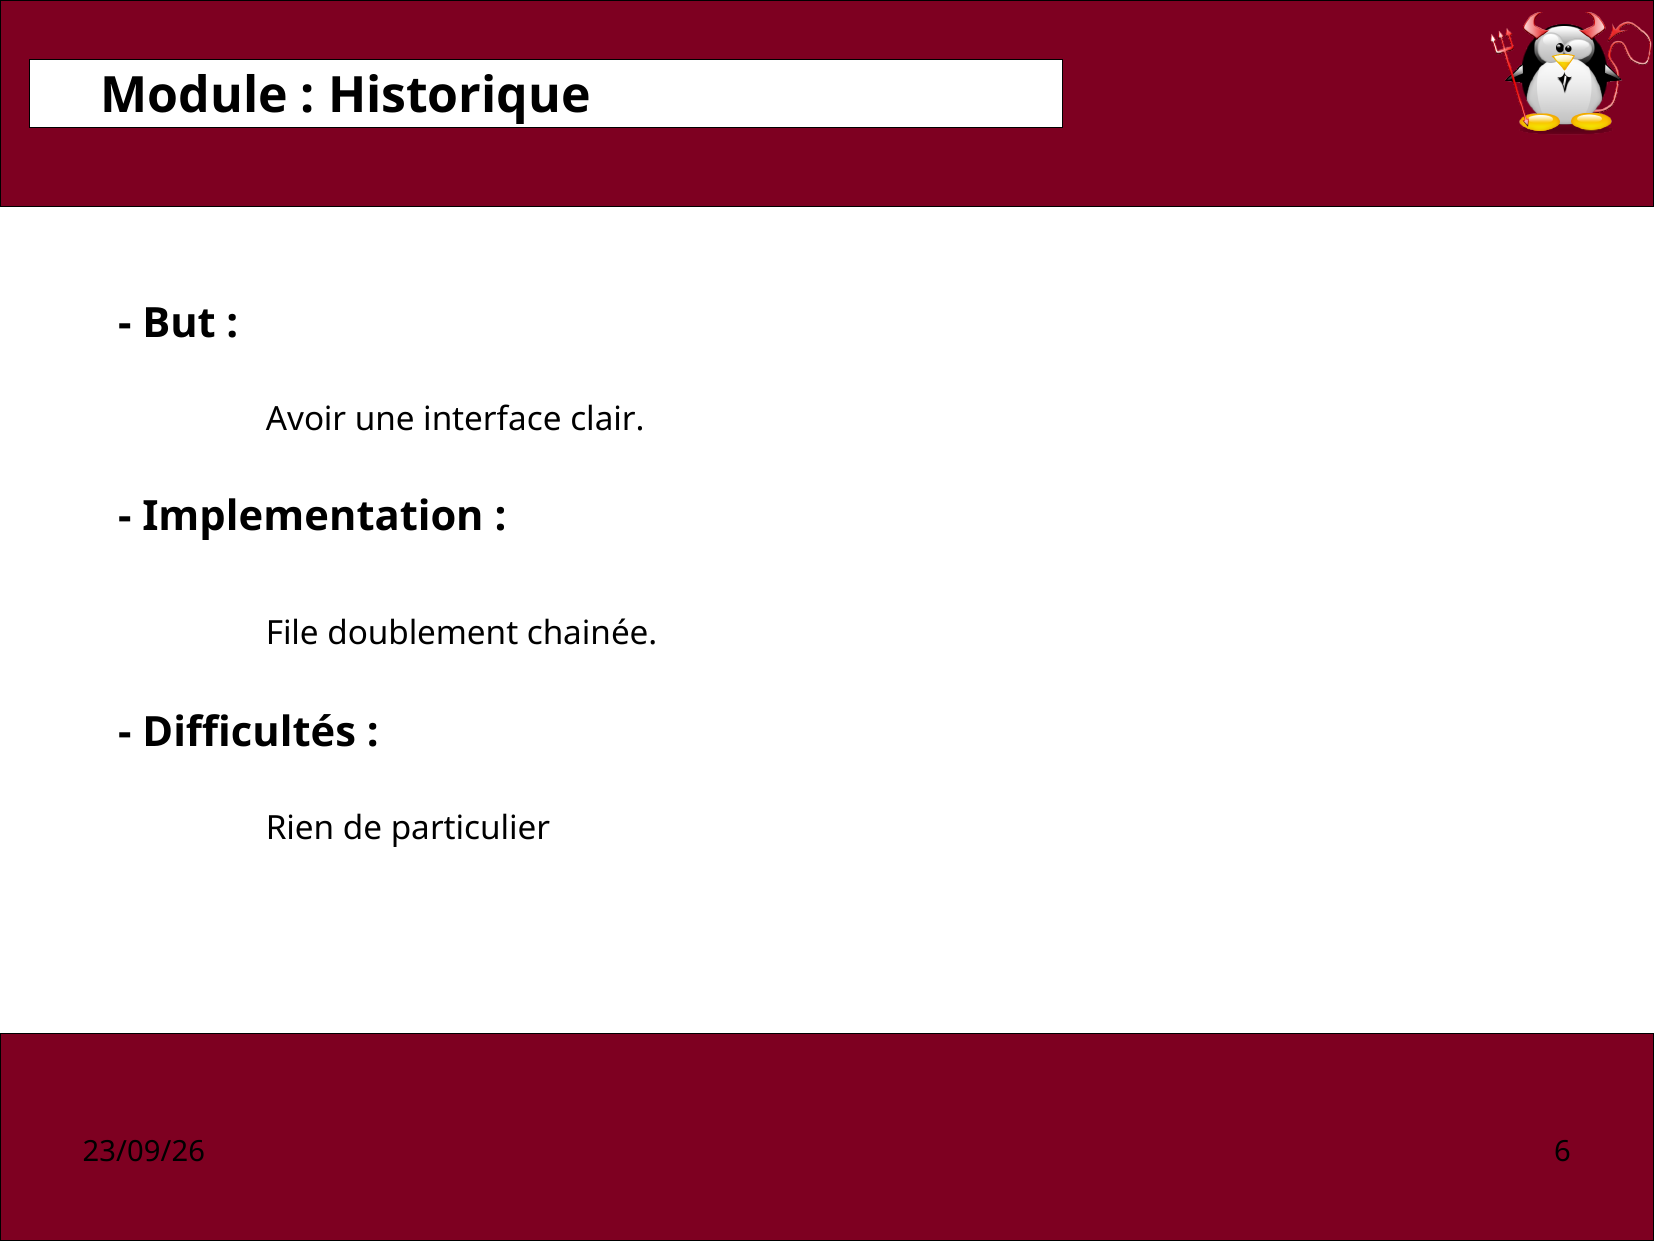

Module : Historique
- But :
		Avoir une interface clair.
- Implementation :
		File doublement chainée.
- Difficultés :
		Rien de particulier
6